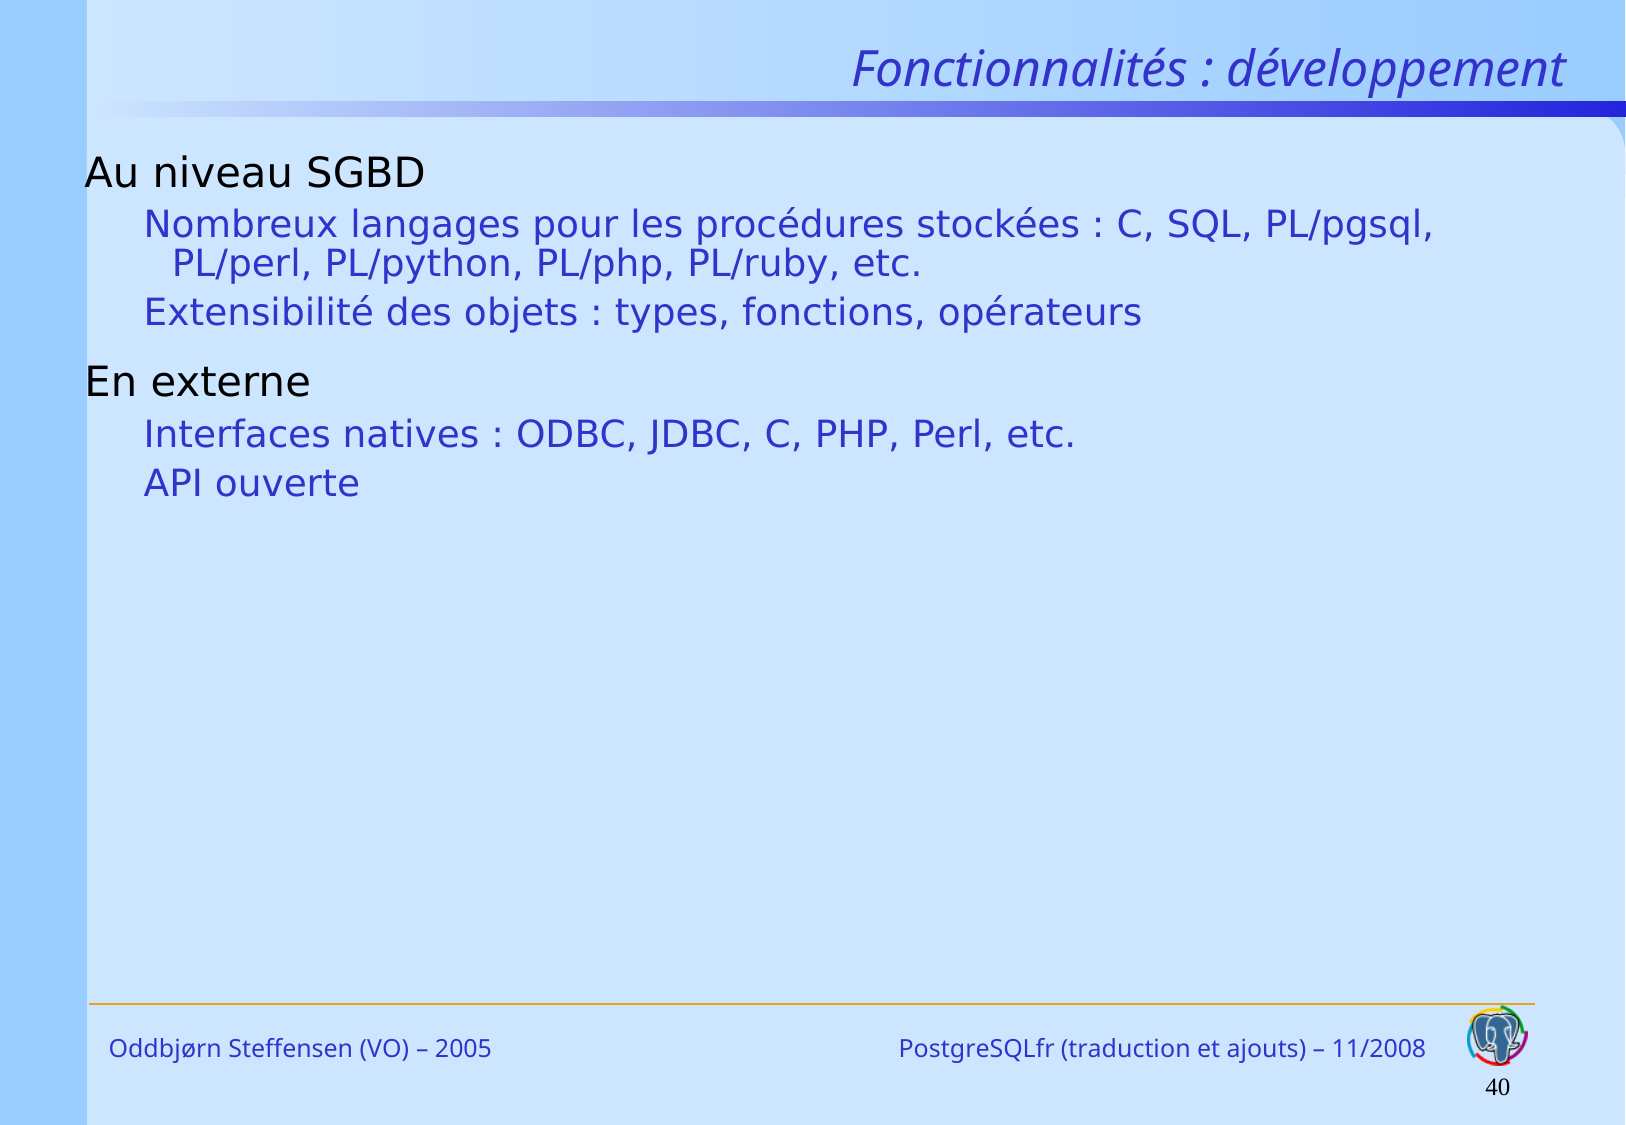

# Fonctionnalités : développement
Au niveau SGBD
Nombreux langages pour les procédures stockées : C, SQL, PL/pgsql, PL/perl, PL/python, PL/php, PL/ruby, etc.
Extensibilité des objets : types, fonctions, opérateurs
En externe
Interfaces natives : ODBC, JDBC, C, PHP, Perl, etc.
API ouverte